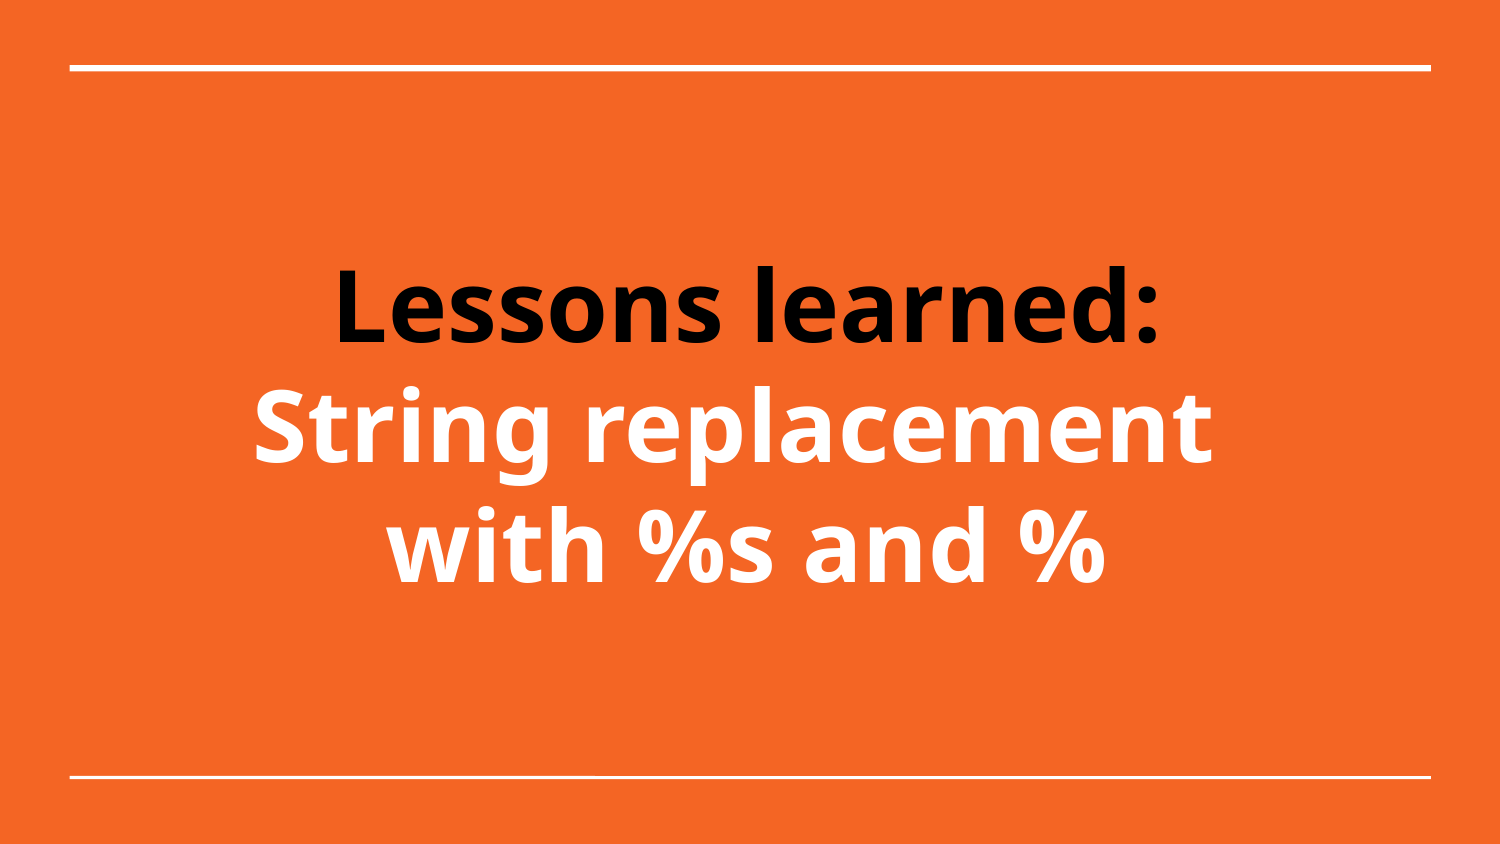

# Lessons learned: String replacement with %s and %